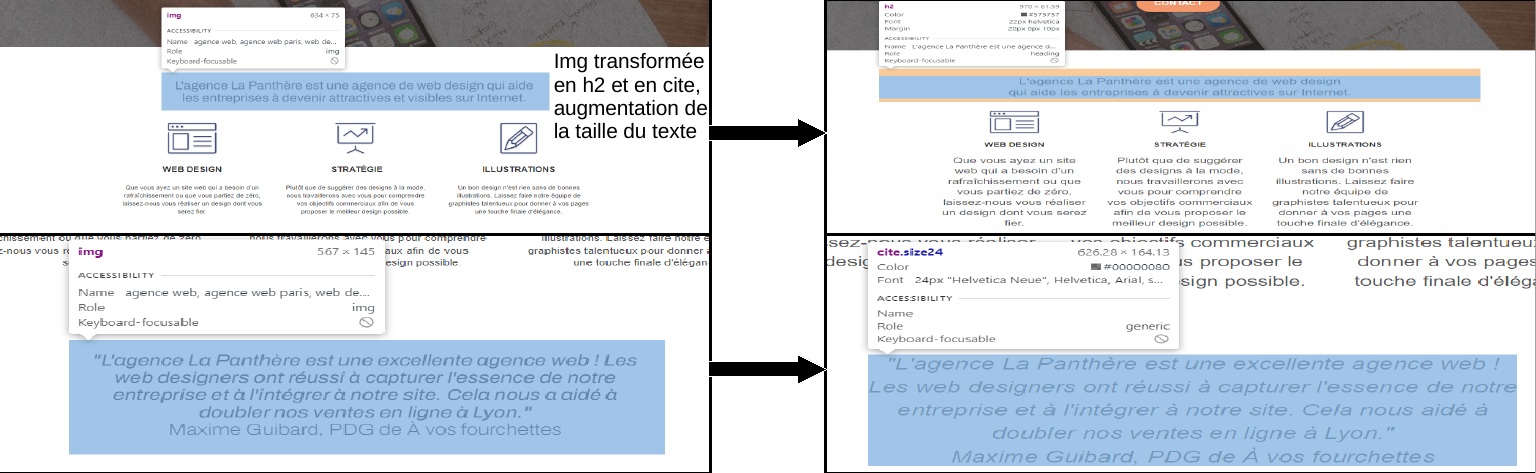

Img transformée en h2 et en cite, augmentation de la taille du texte